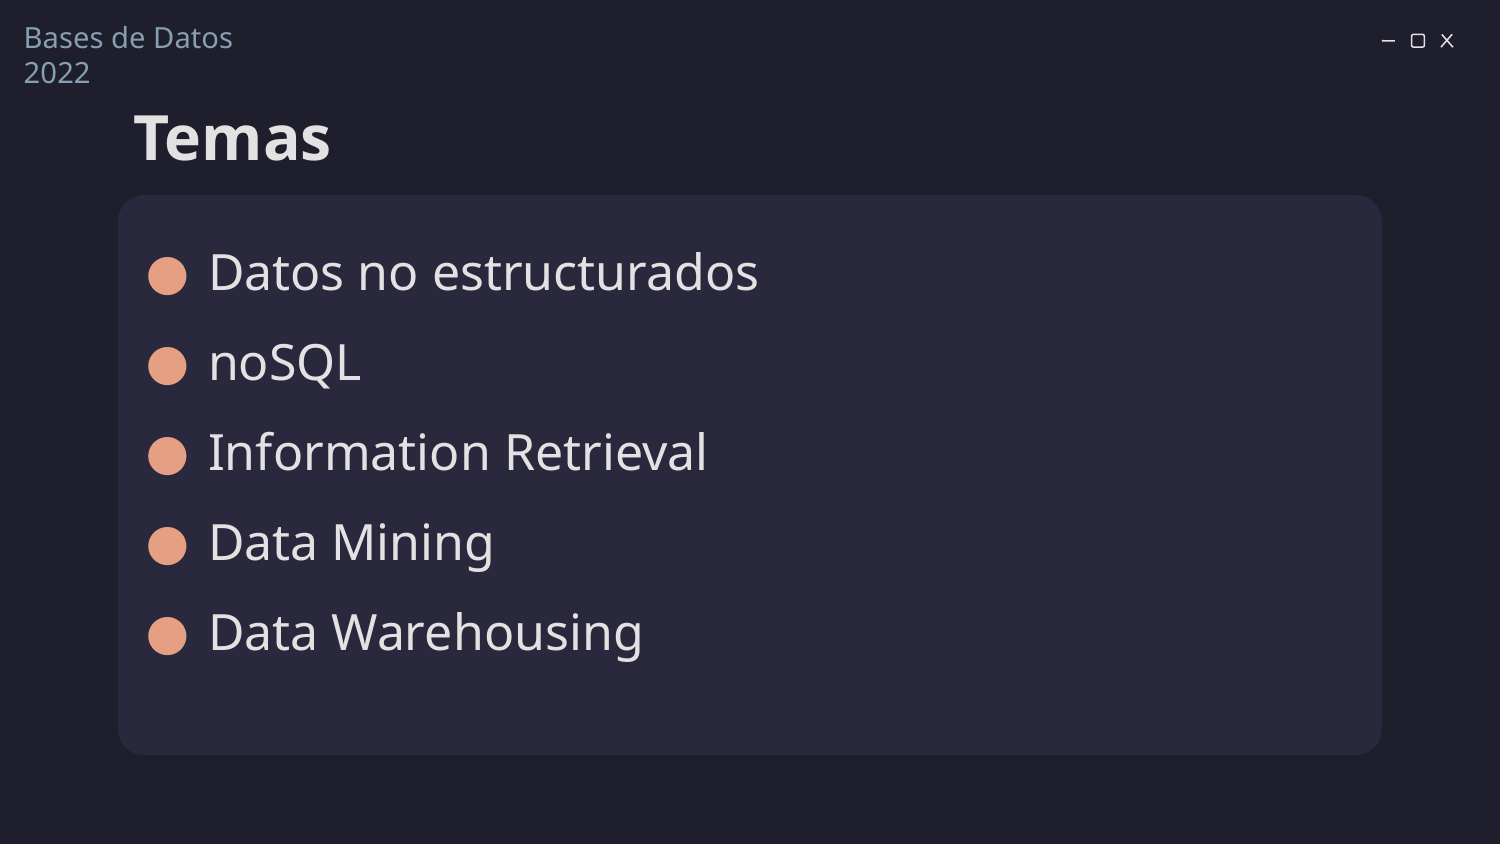

# Temas
Datos no estructurados
noSQL
Information Retrieval
Data Mining
Data Warehousing